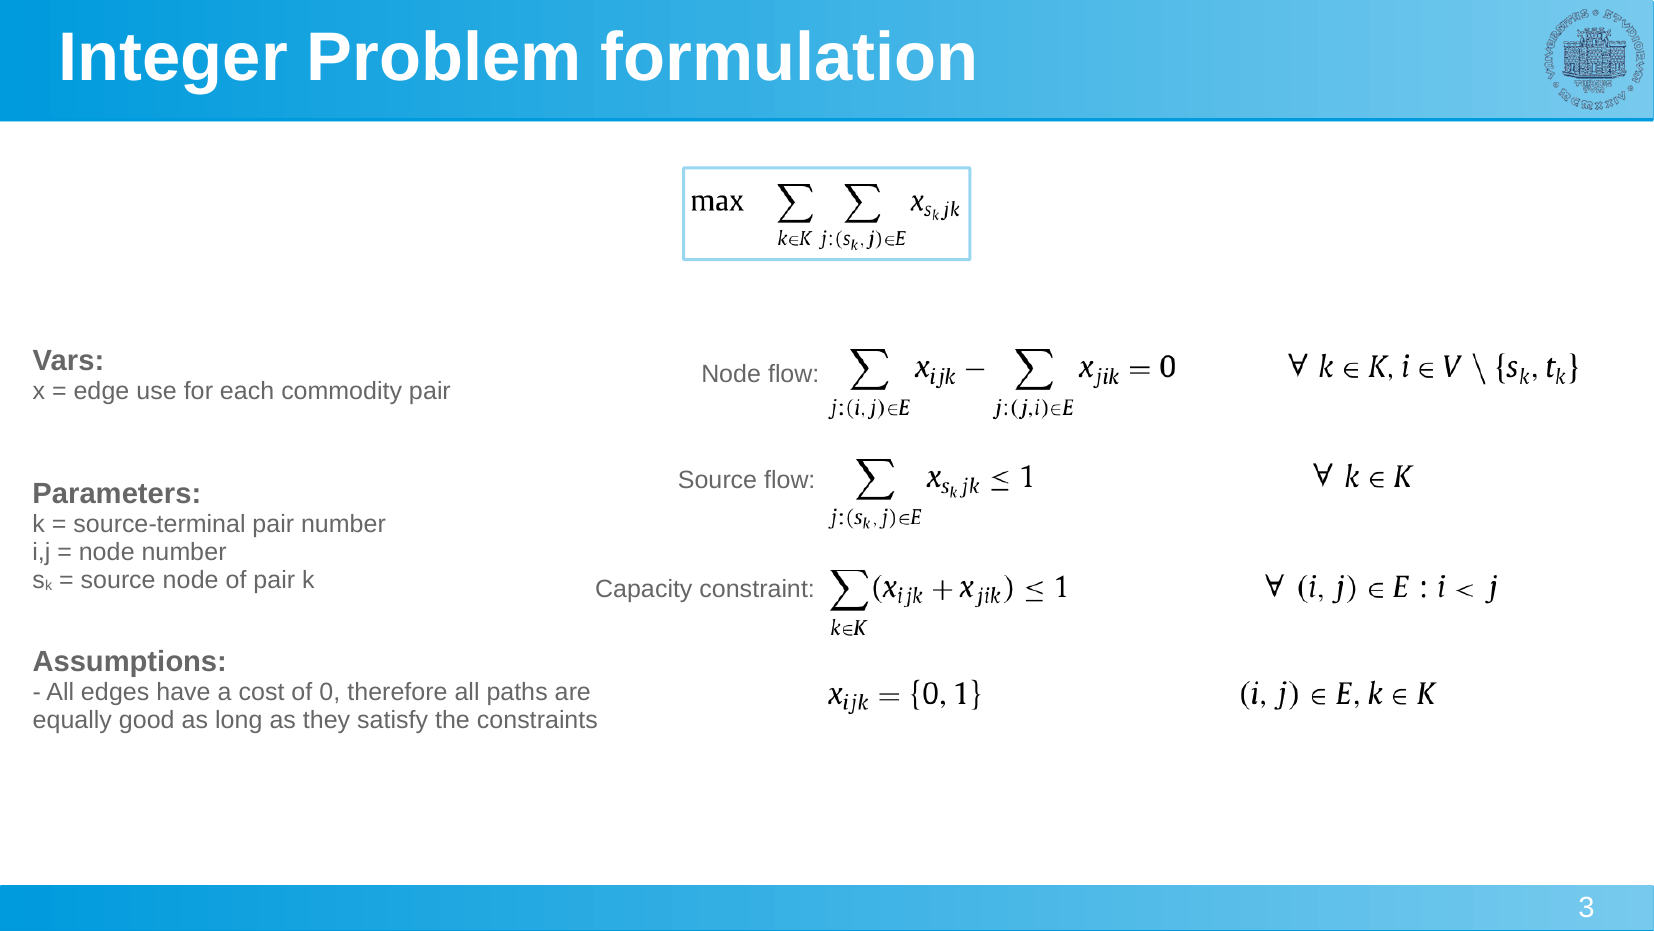

# Integer Problem formulation
Vars:
x = edge use for each commodity pair
Node flow:
Source flow:
Parameters:
k = source-terminal pair number
i,j = node number
sk = source node of pair k
Capacity constraint:
Assumptions:
- All edges have a cost of 0, therefore all paths are
equally good as long as they satisfy the constraints
3